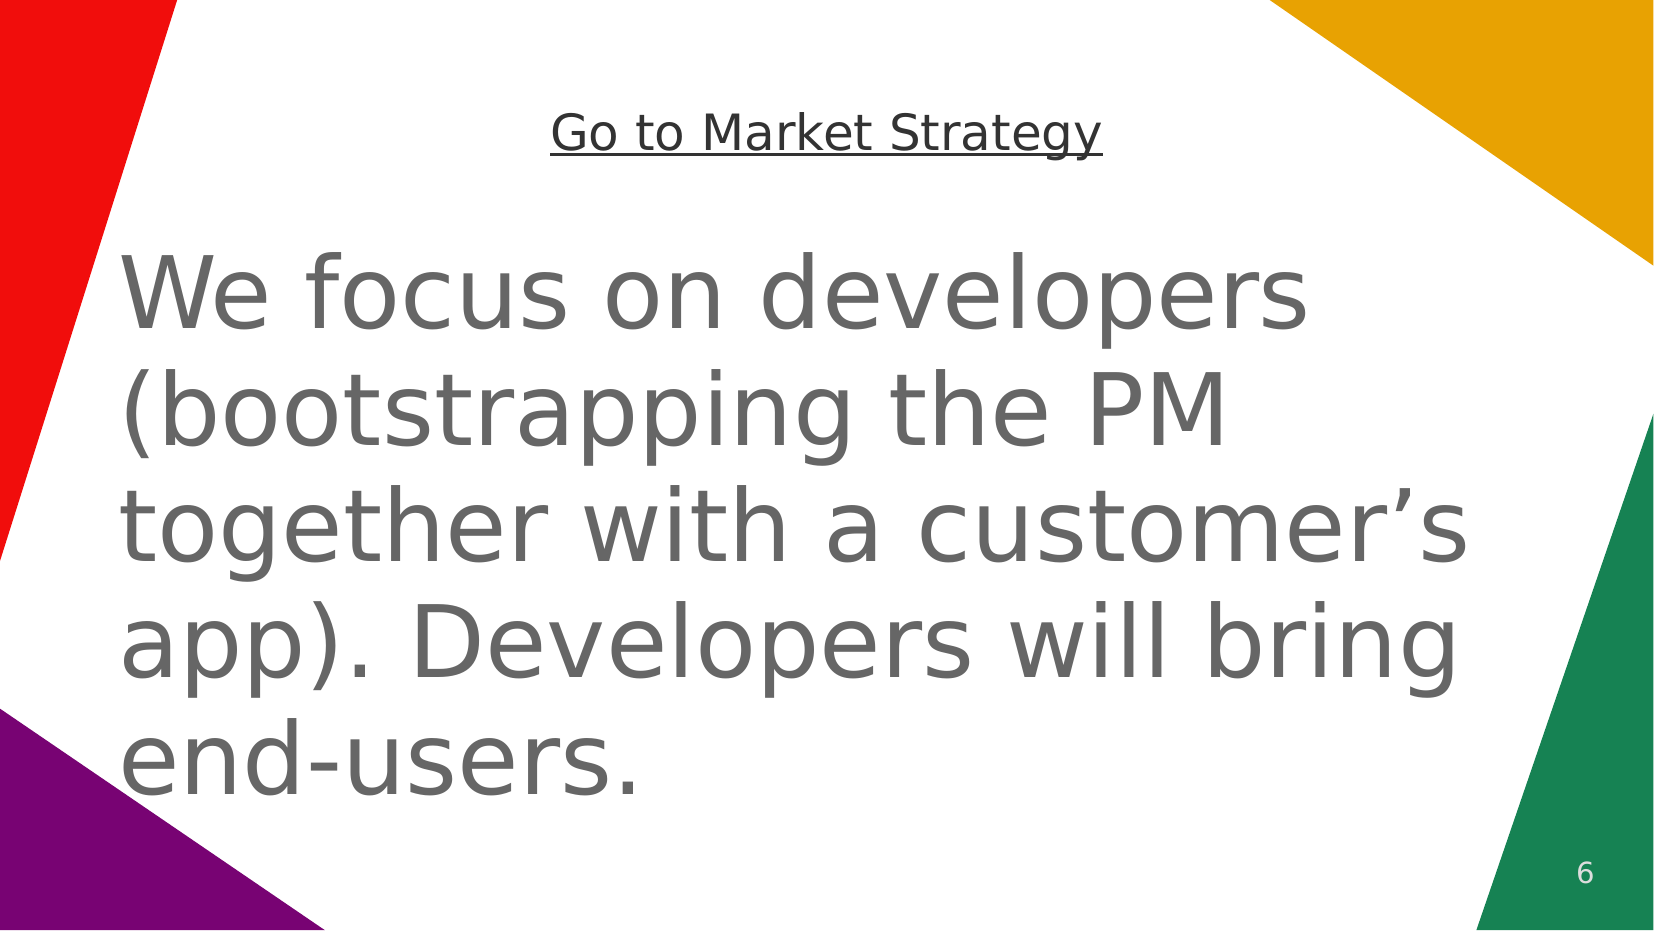

# Go to Market Strategy
We focus on developers (bootstrapping the PM together with a customer’s app). Developers will bring end-users.
6